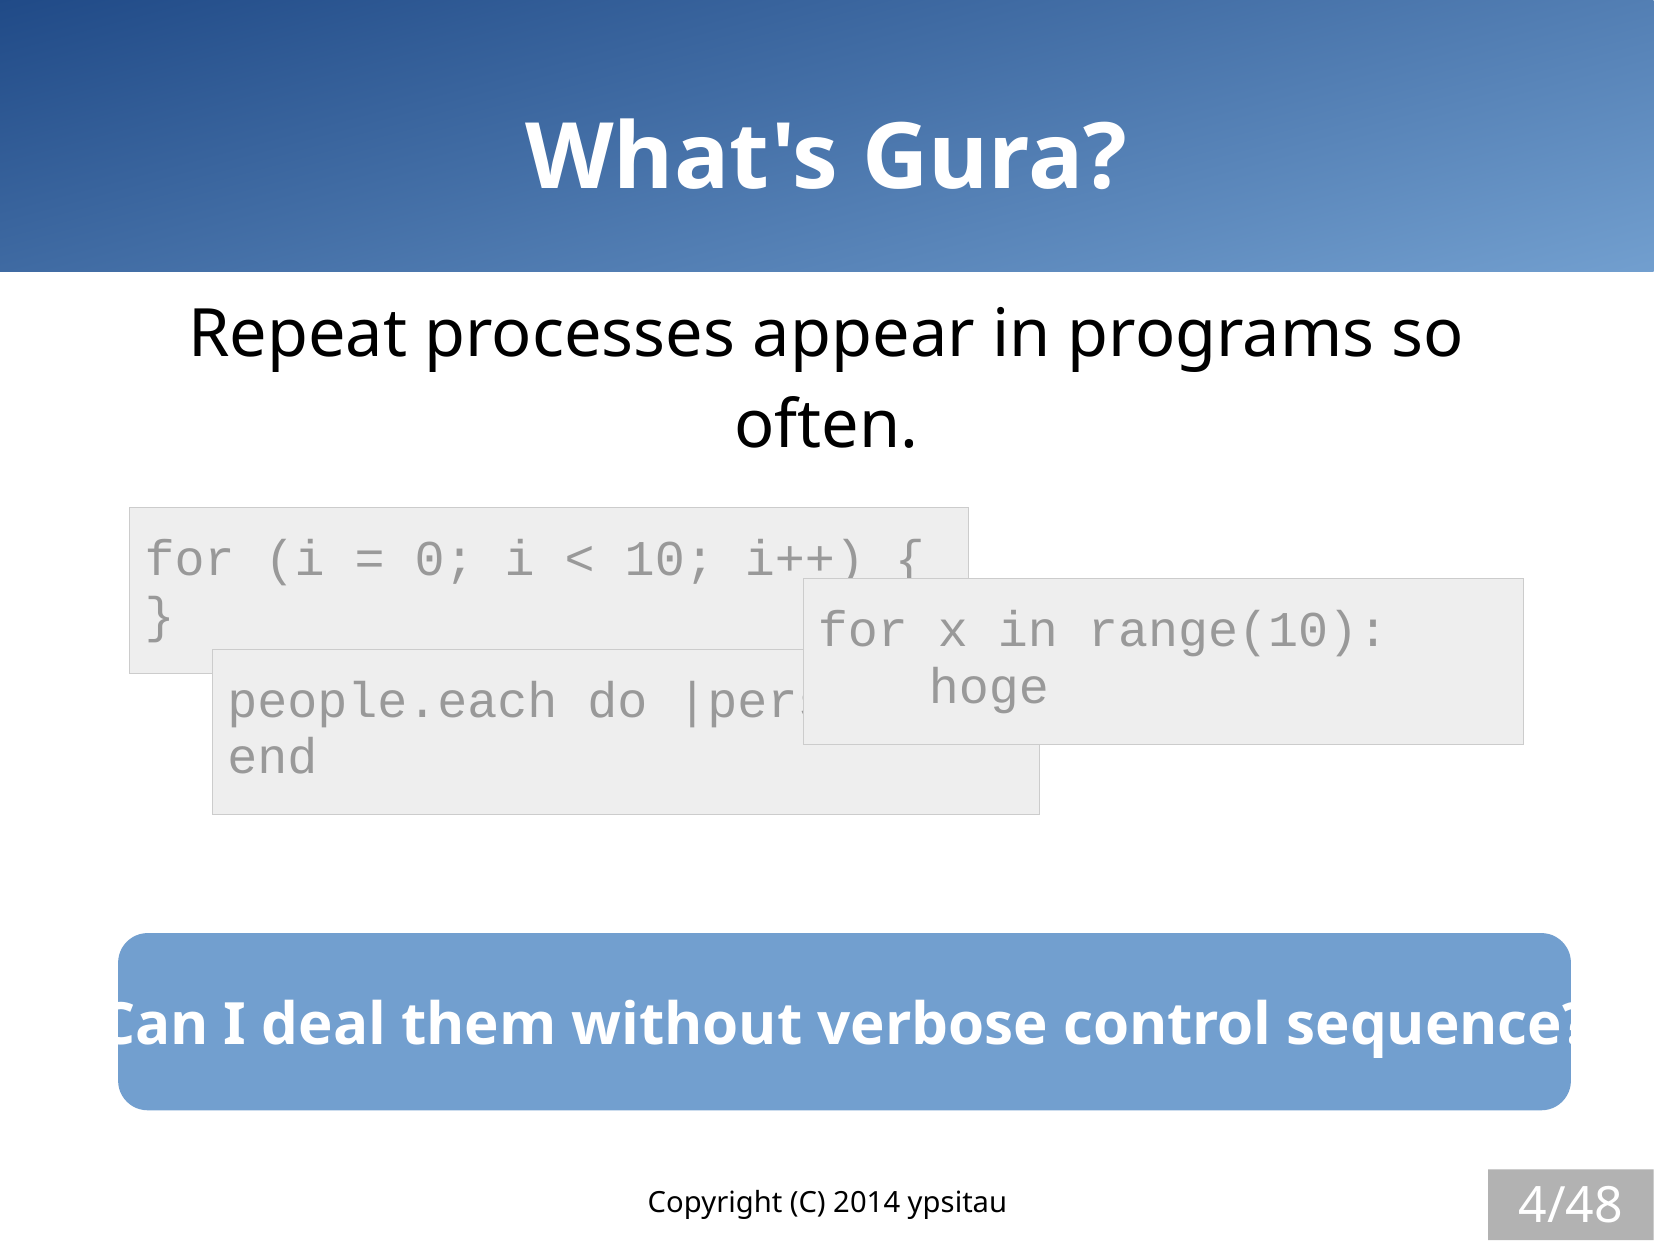

# What's Gura?
Repeat processes appear in programs so often.
for (i = 0; i < 10; i++) {
}
for x in range(10):
	hoge
people.each do |person|
end
Can I deal them without verbose control sequence?
4
Copyright (C) 2014 ypsitau